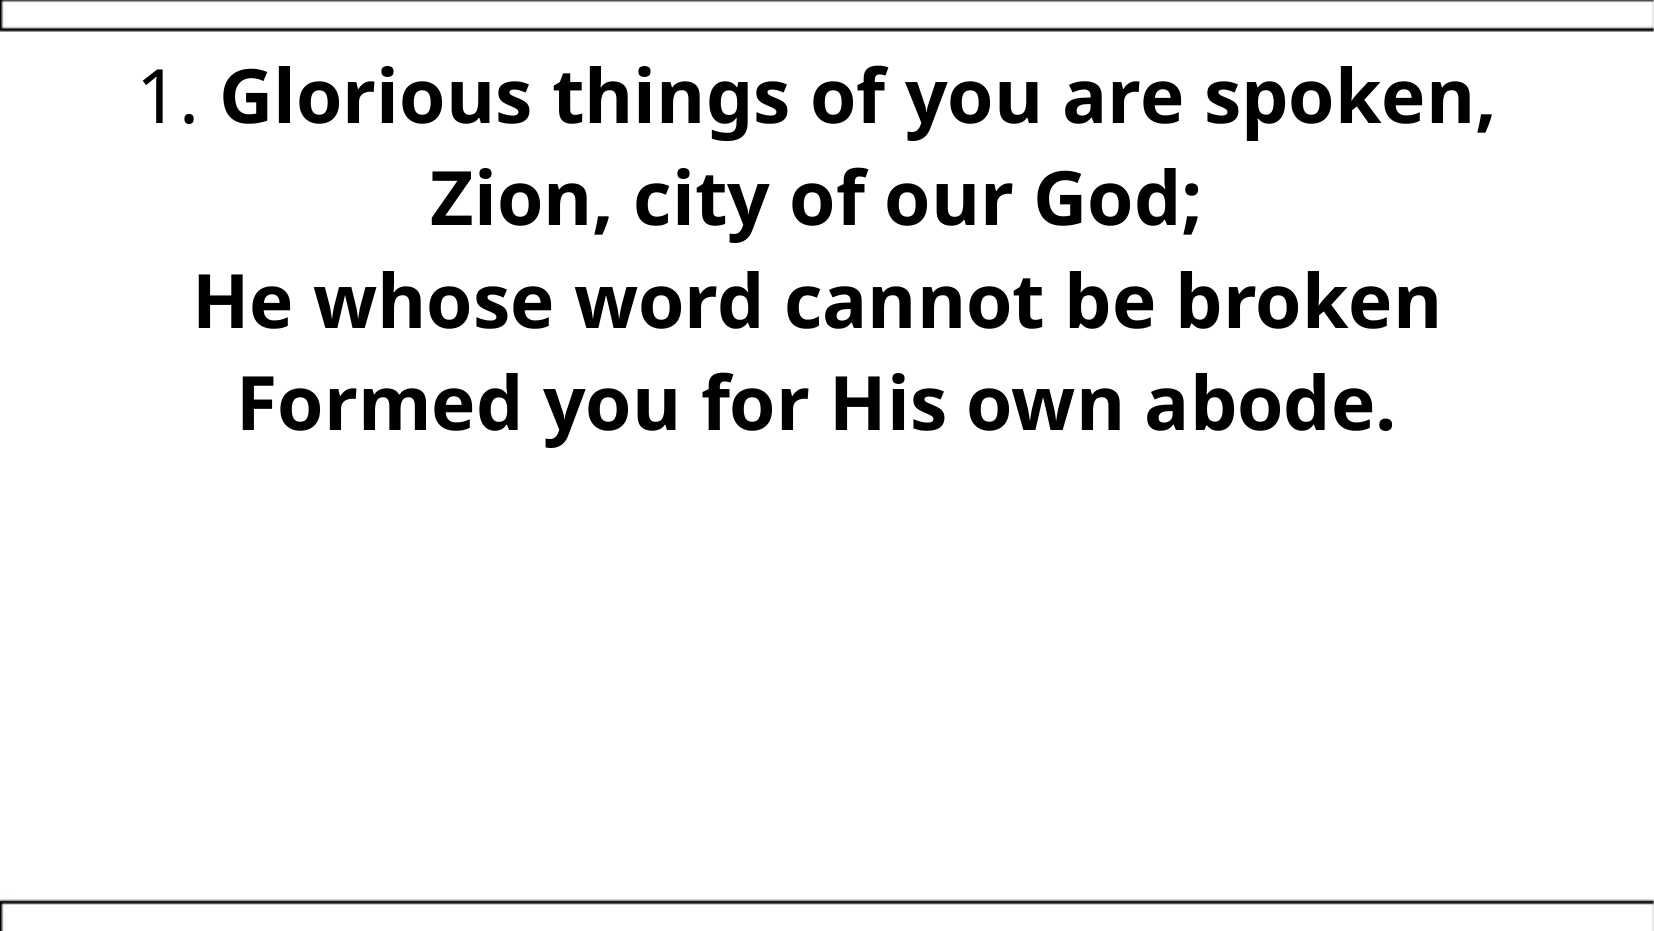

1. Glorious things of you are spoken,
Zion, city of our God;
He whose word cannot be broken
Formed you for His own abode.